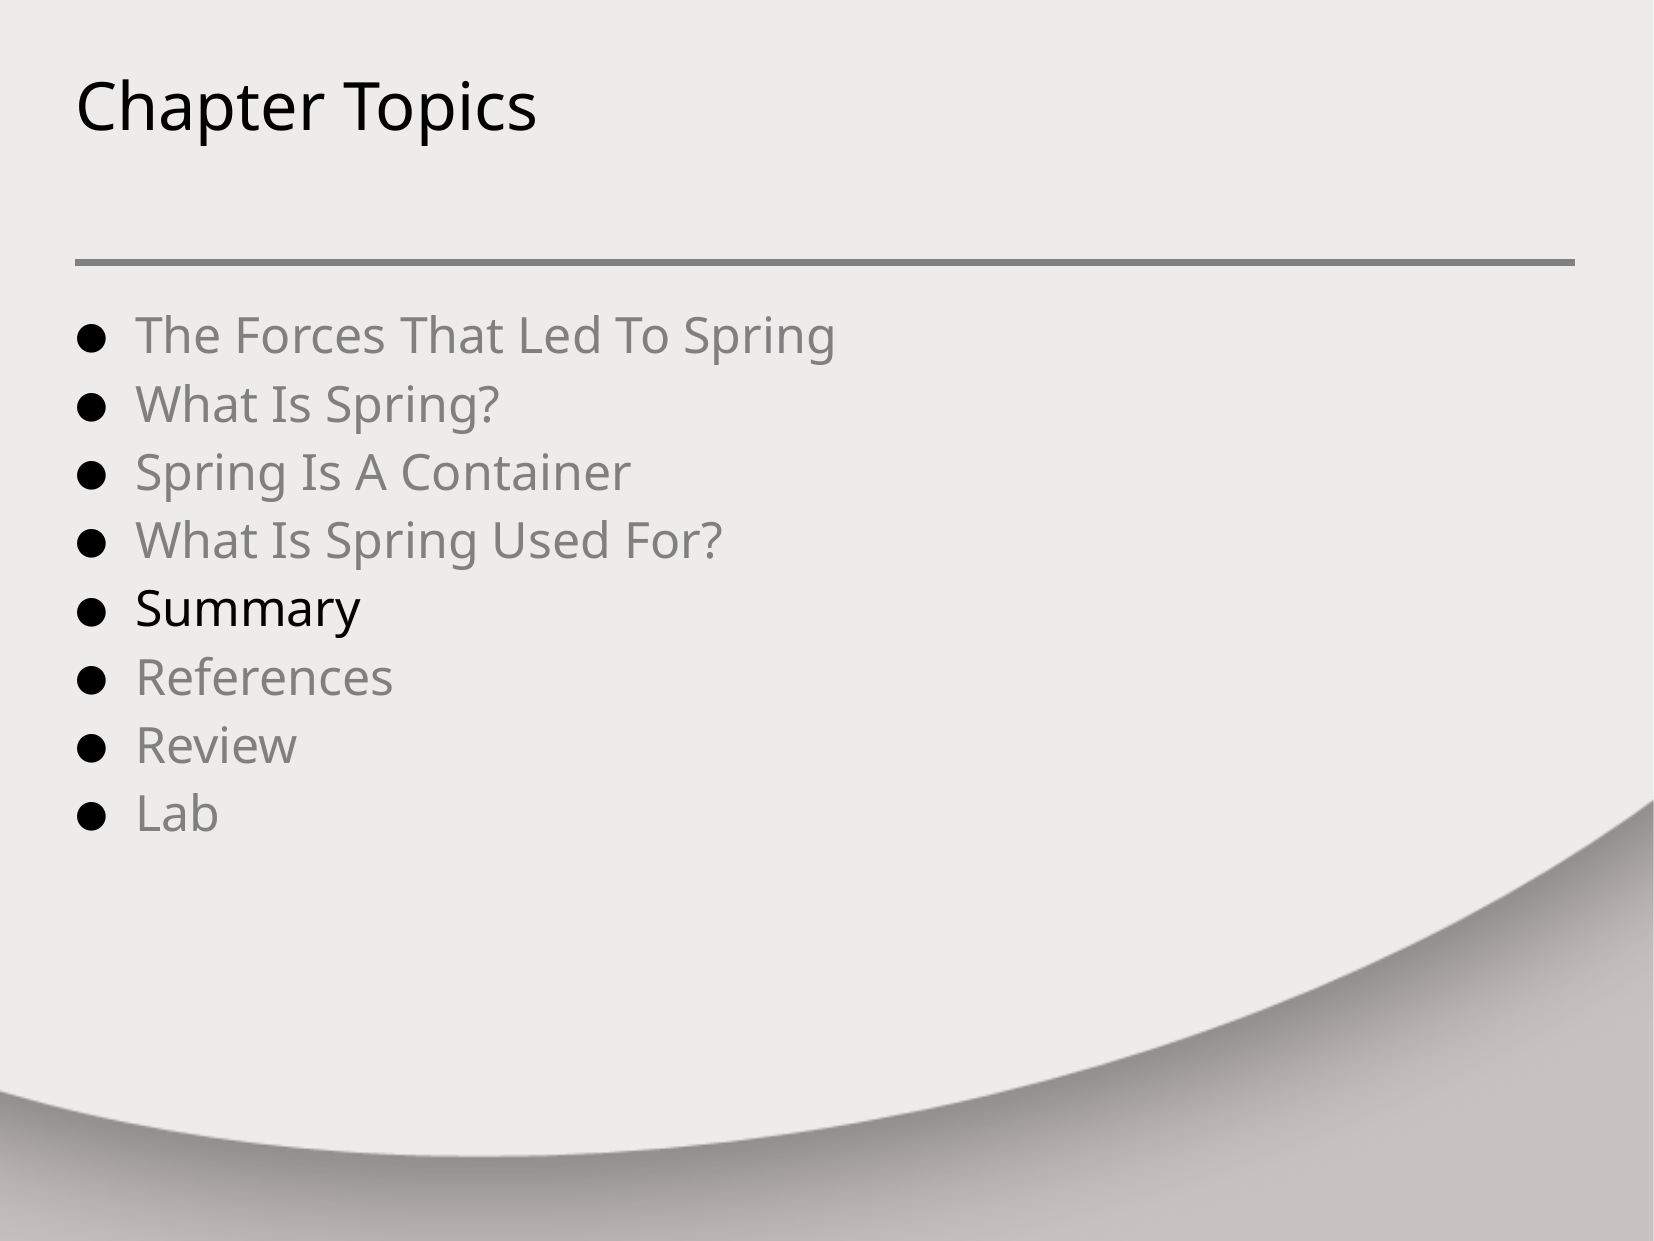

# Chapter Topics
The Forces That Led To Spring
What Is Spring?
Spring Is A Container
What Is Spring Used For?
Summary
References
Review
Lab